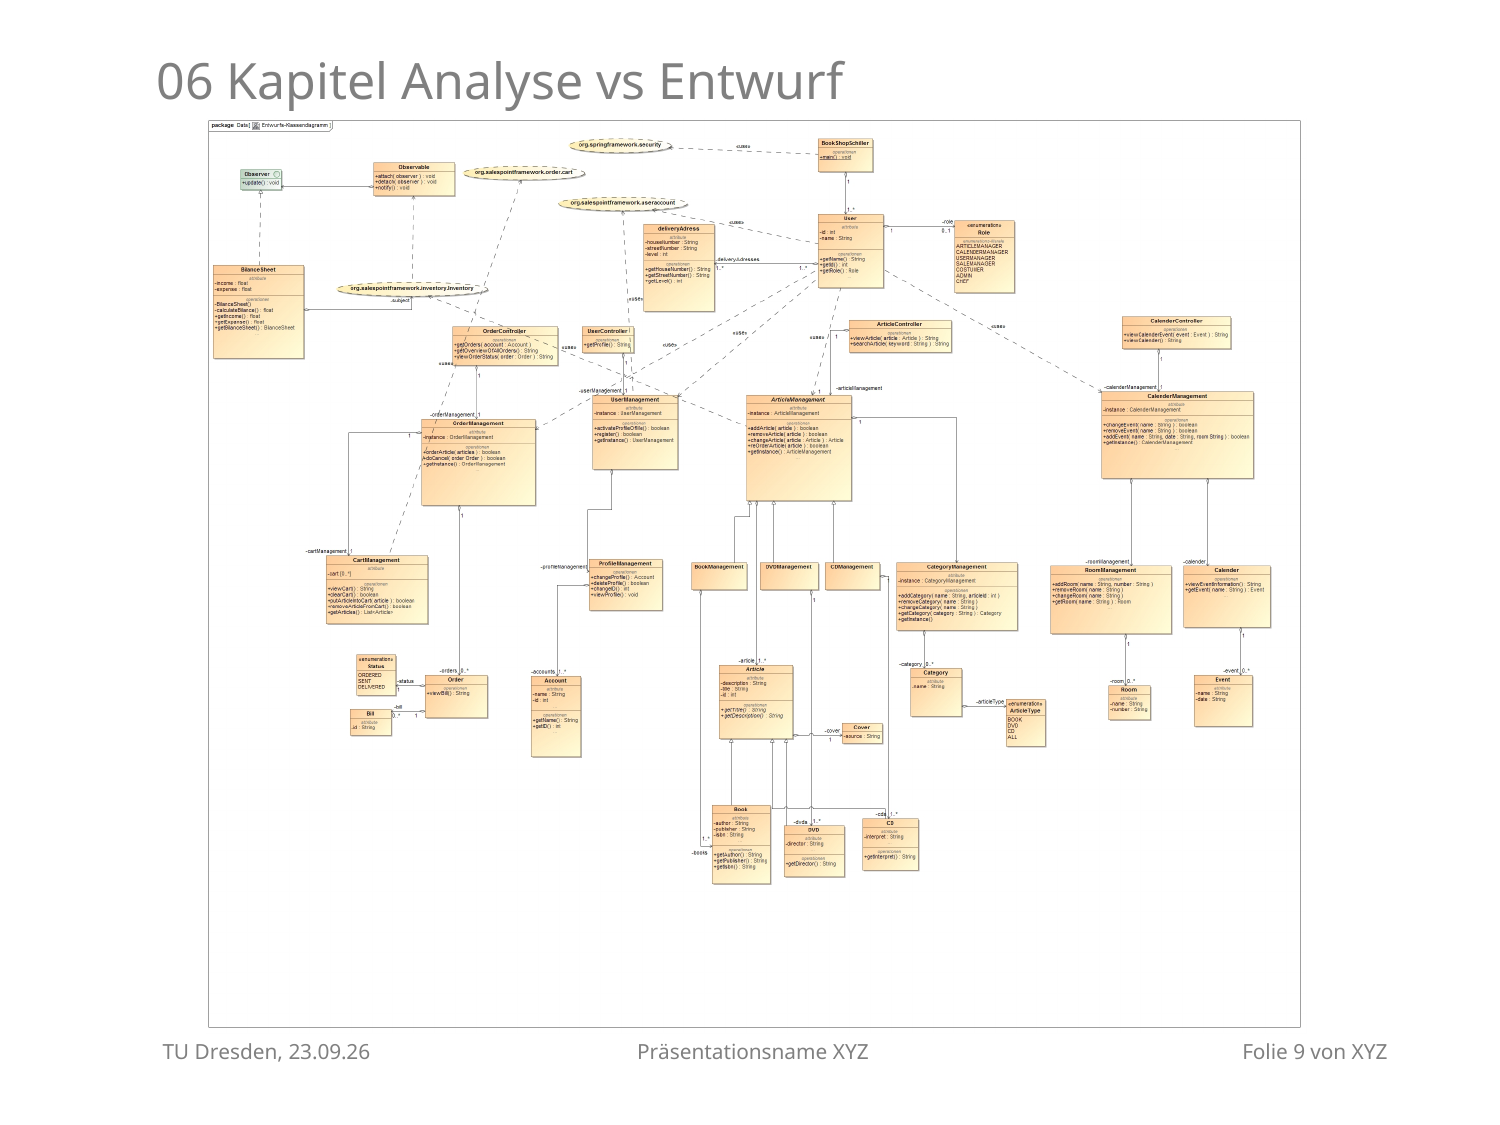

# 06 Kapitel Analyse vs Entwurf
9